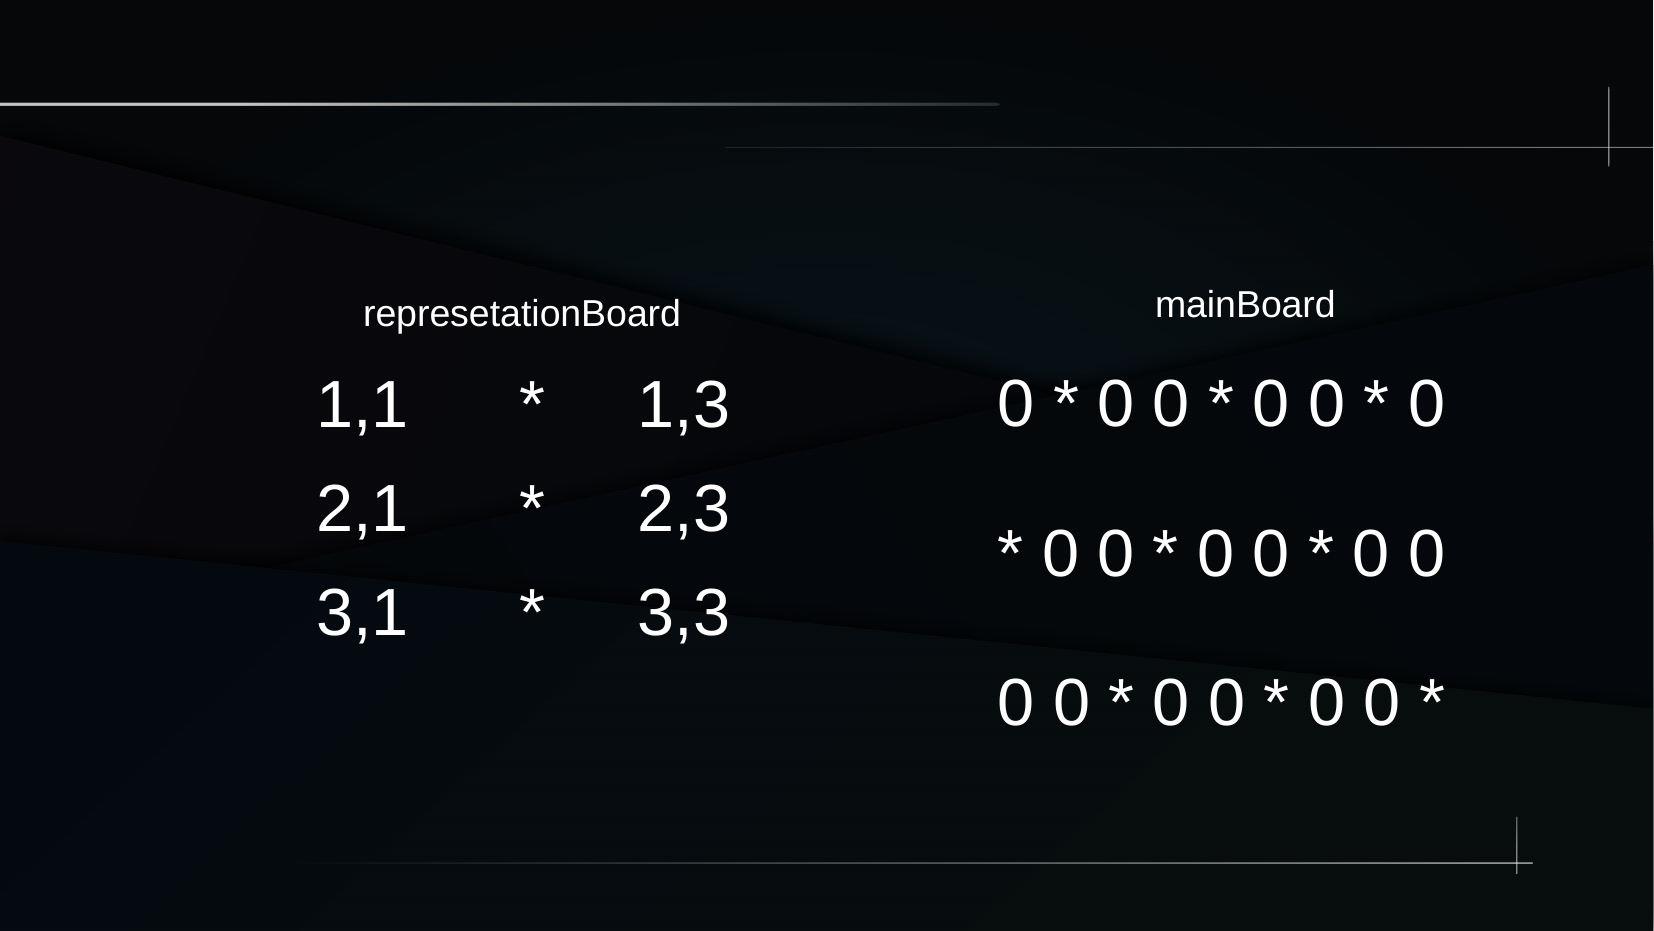

#
mainBoard
represetationBoard
0 * 0 0 * 0 0 * 0
* 0 0 * 0 0 * 0 0
0 0 * 0 0 * 0 0 *
 1,1 * 1,3
 2,1 * 2,3
 3,1 * 3,3